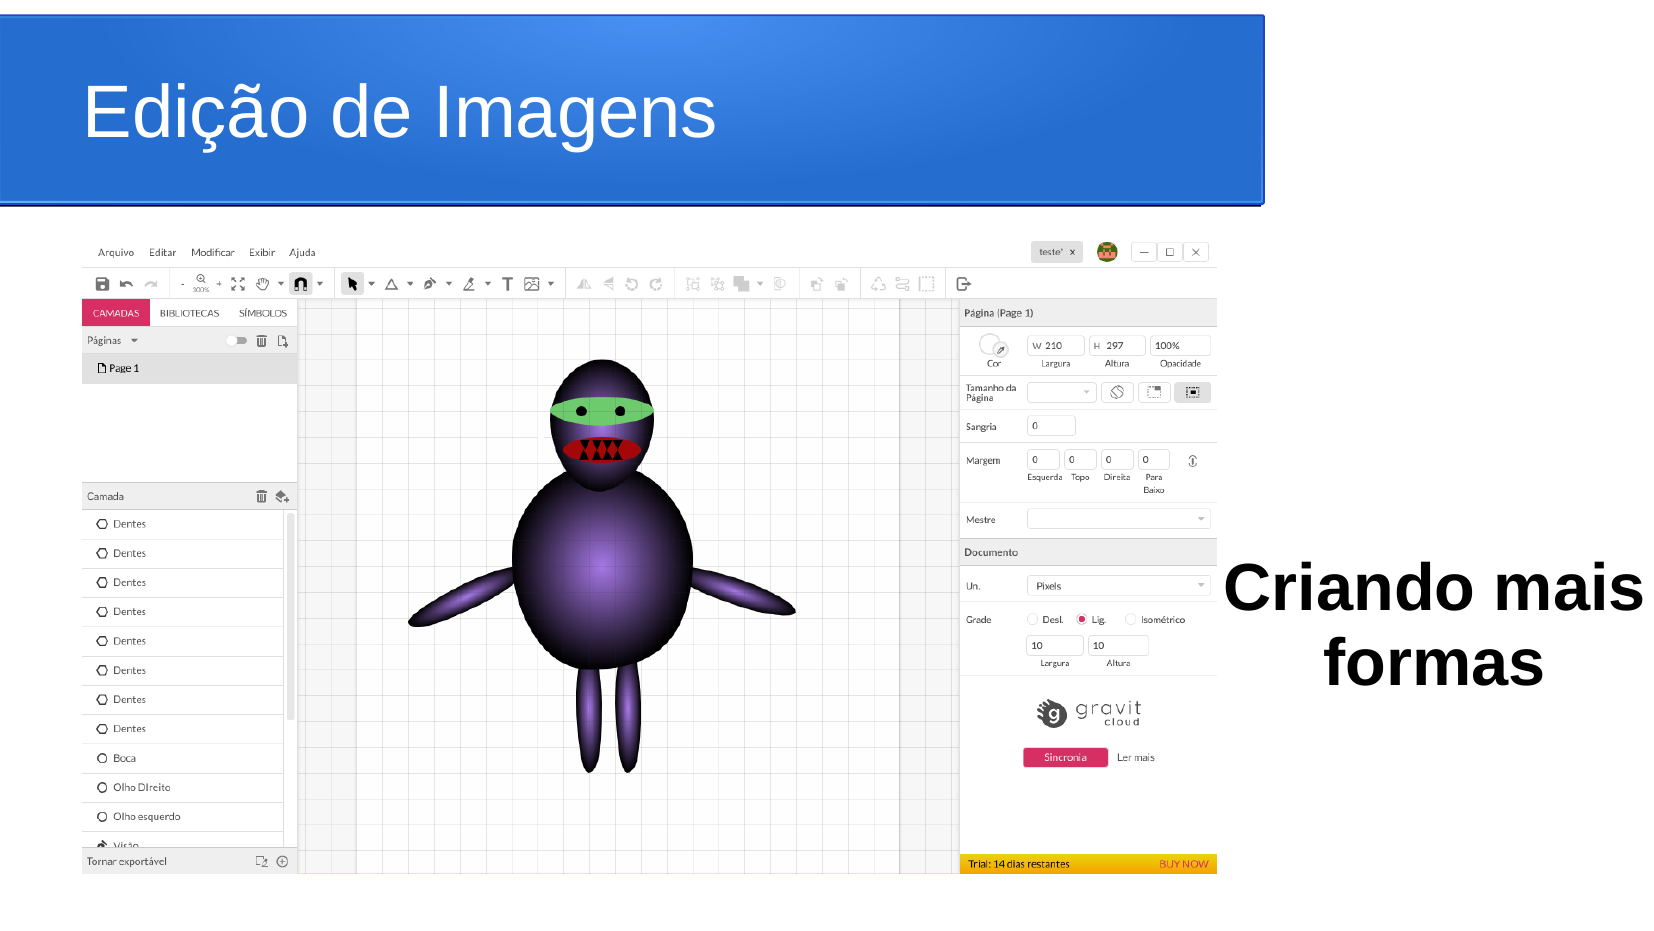

# Edição de Imagens
Criando mais formas